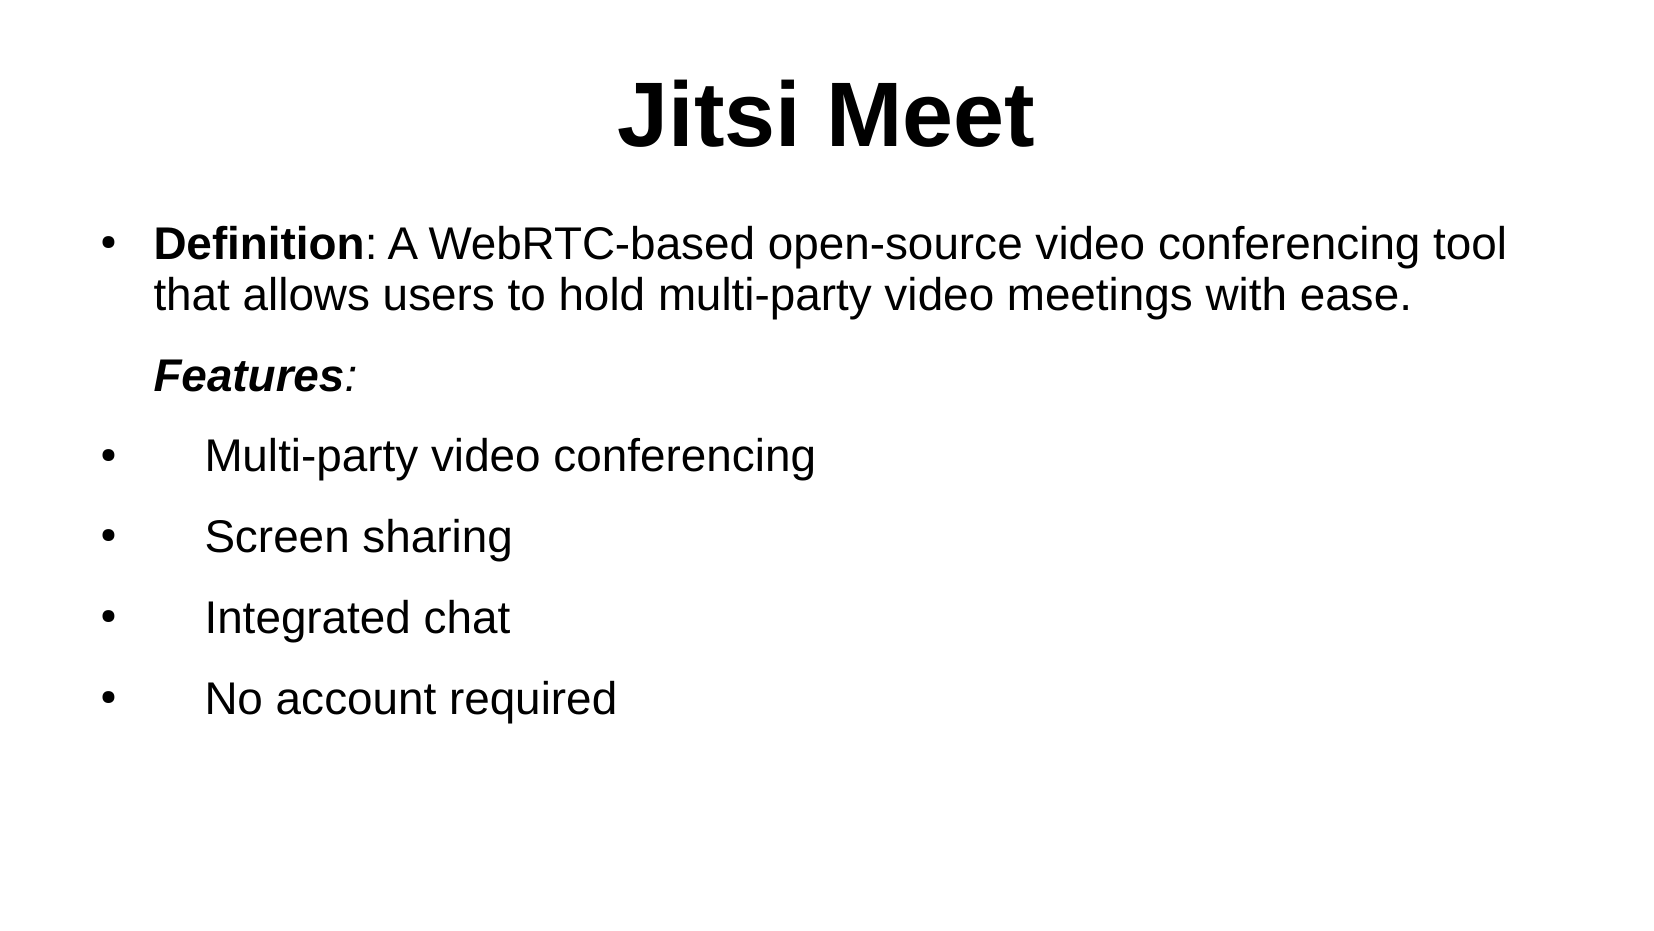

# Jitsi Meet
Definition: A WebRTC-based open-source video conferencing tool that allows users to hold multi-party video meetings with ease.
Features:
 Multi-party video conferencing
 Screen sharing
 Integrated chat
 No account required